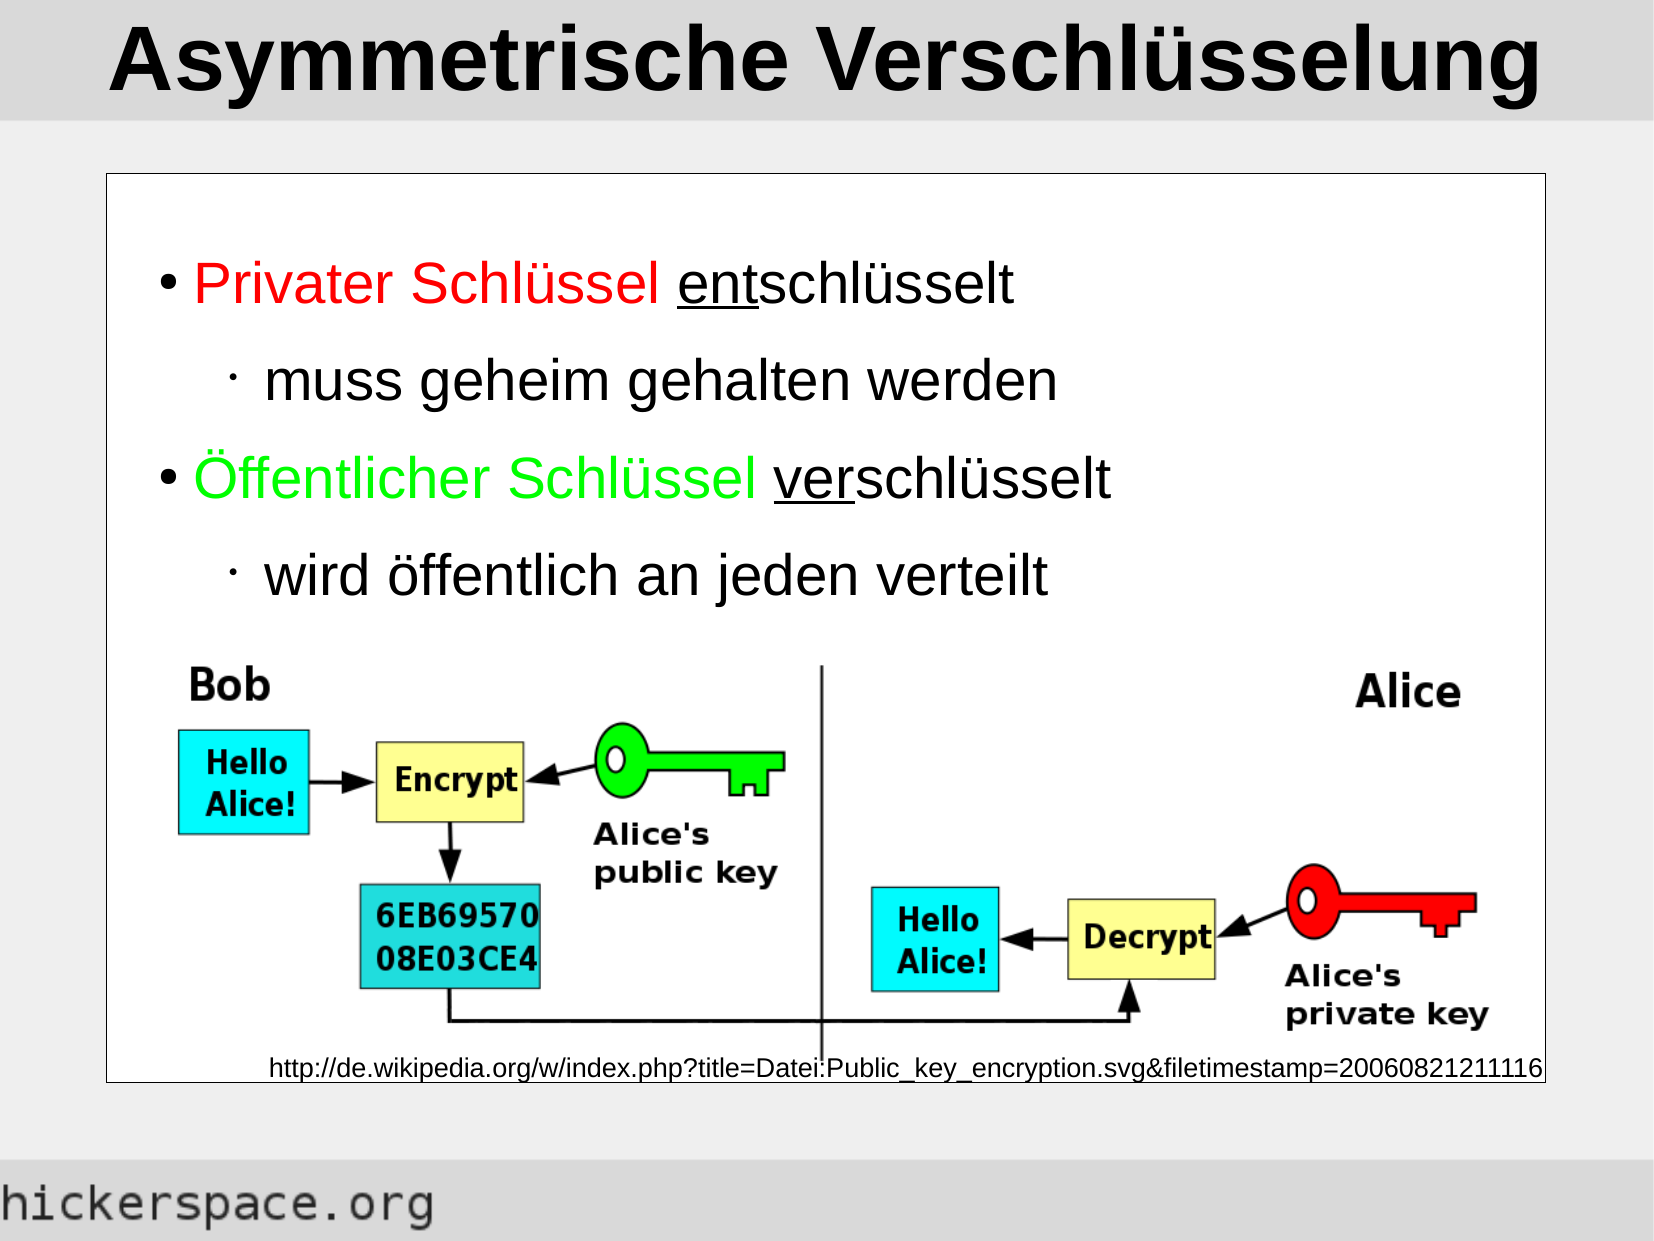

# Asymmetrische Verschlüsselung
Privater Schlüssel entschlüsselt
muss geheim gehalten werden
Öffentlicher Schlüssel verschlüsselt
wird öffentlich an jeden verteilt
http://de.wikipedia.org/w/index.php?title=Datei:Public_key_encryption.svg&filetimestamp=20060821211116